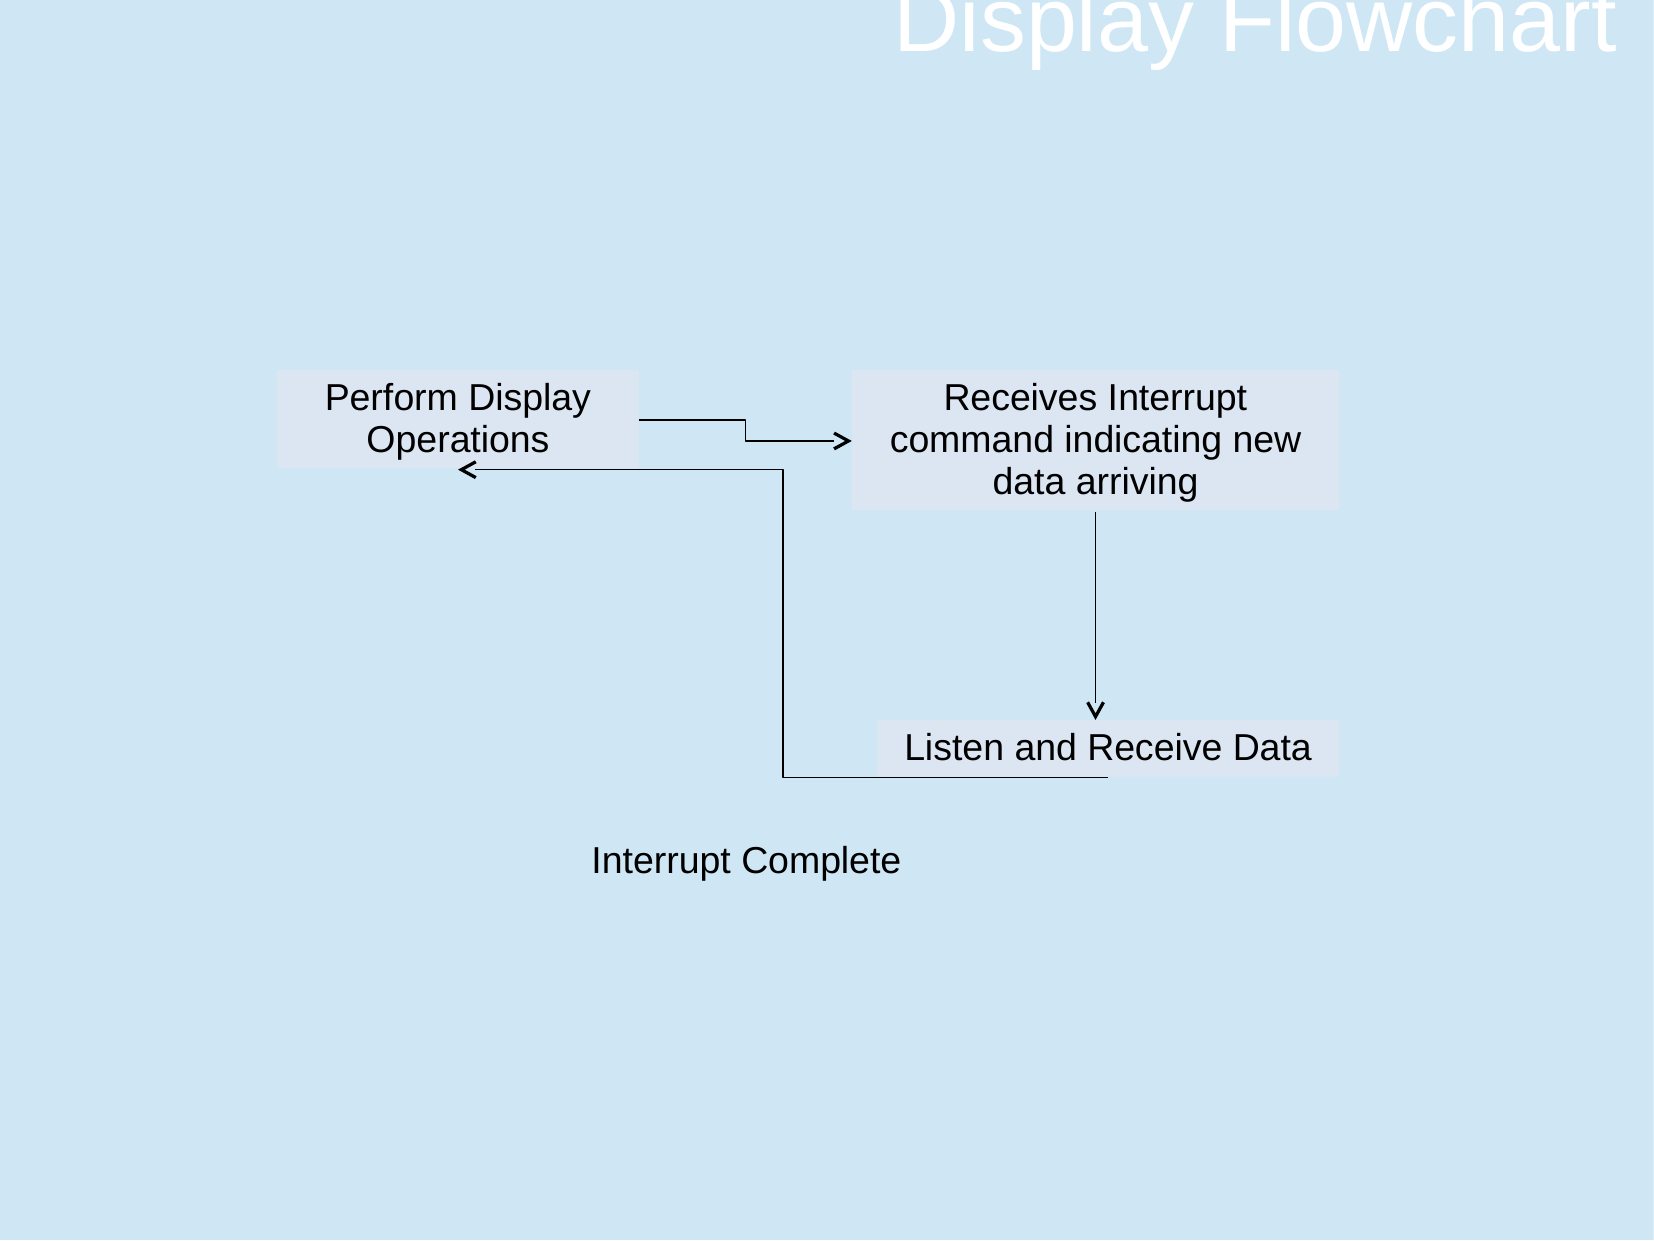

# Display Flowchart
Perform Display Operations
Receives Interrupt command indicating new data arriving
Listen and Receive Data
Interrupt Complete